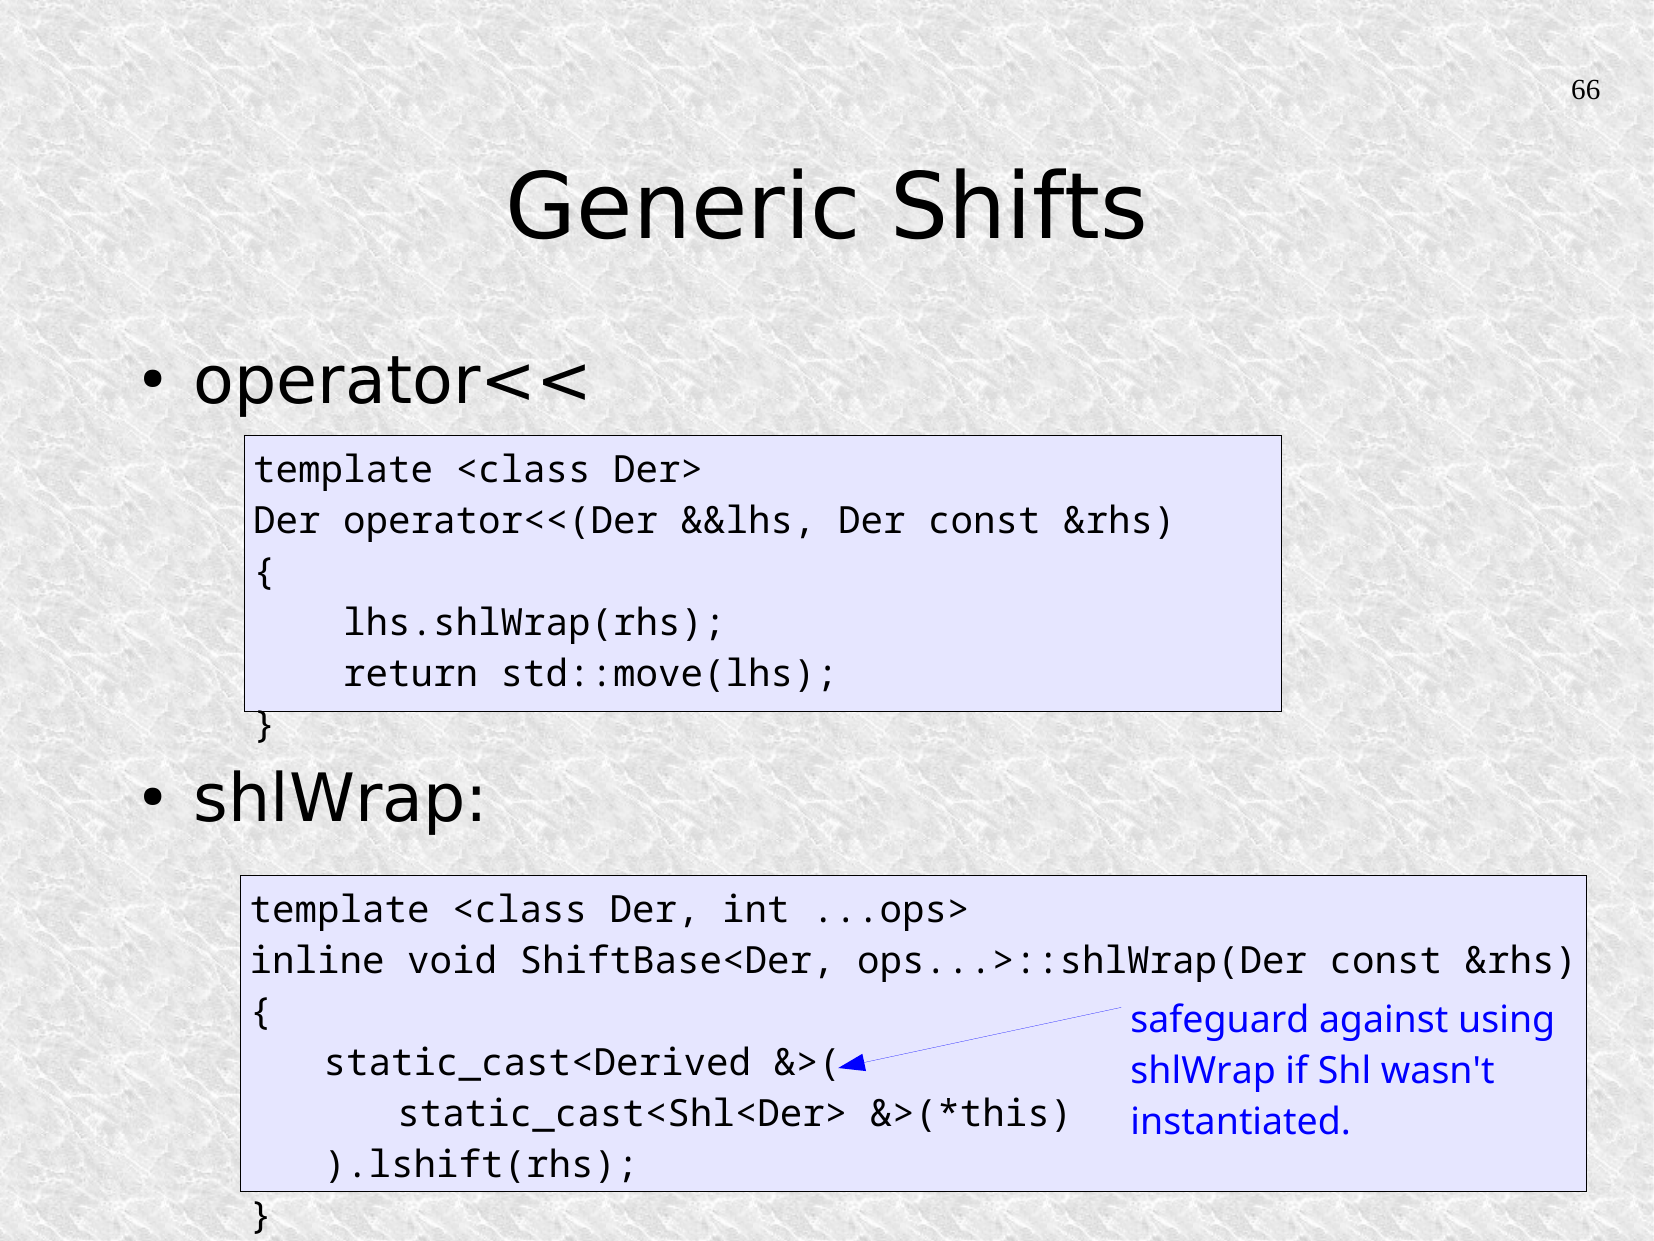

66
# Generic Shifts
operator<<
shlWrap:
template <class Der>
Der operator<<(Der &&lhs, Der const &rhs)
{
 lhs.shlWrap(rhs);
 return std::move(lhs);
}
template <class Der, int ...ops>
inline void ShiftBase<Der, ops...>::shlWrap(Der const &rhs)
{
	static_cast<Derived &>(
		static_cast<Shl<Der> &>(*this)
	).lshift(rhs);
}
safeguard against using
shlWrap if Shl wasn't
instantiated.